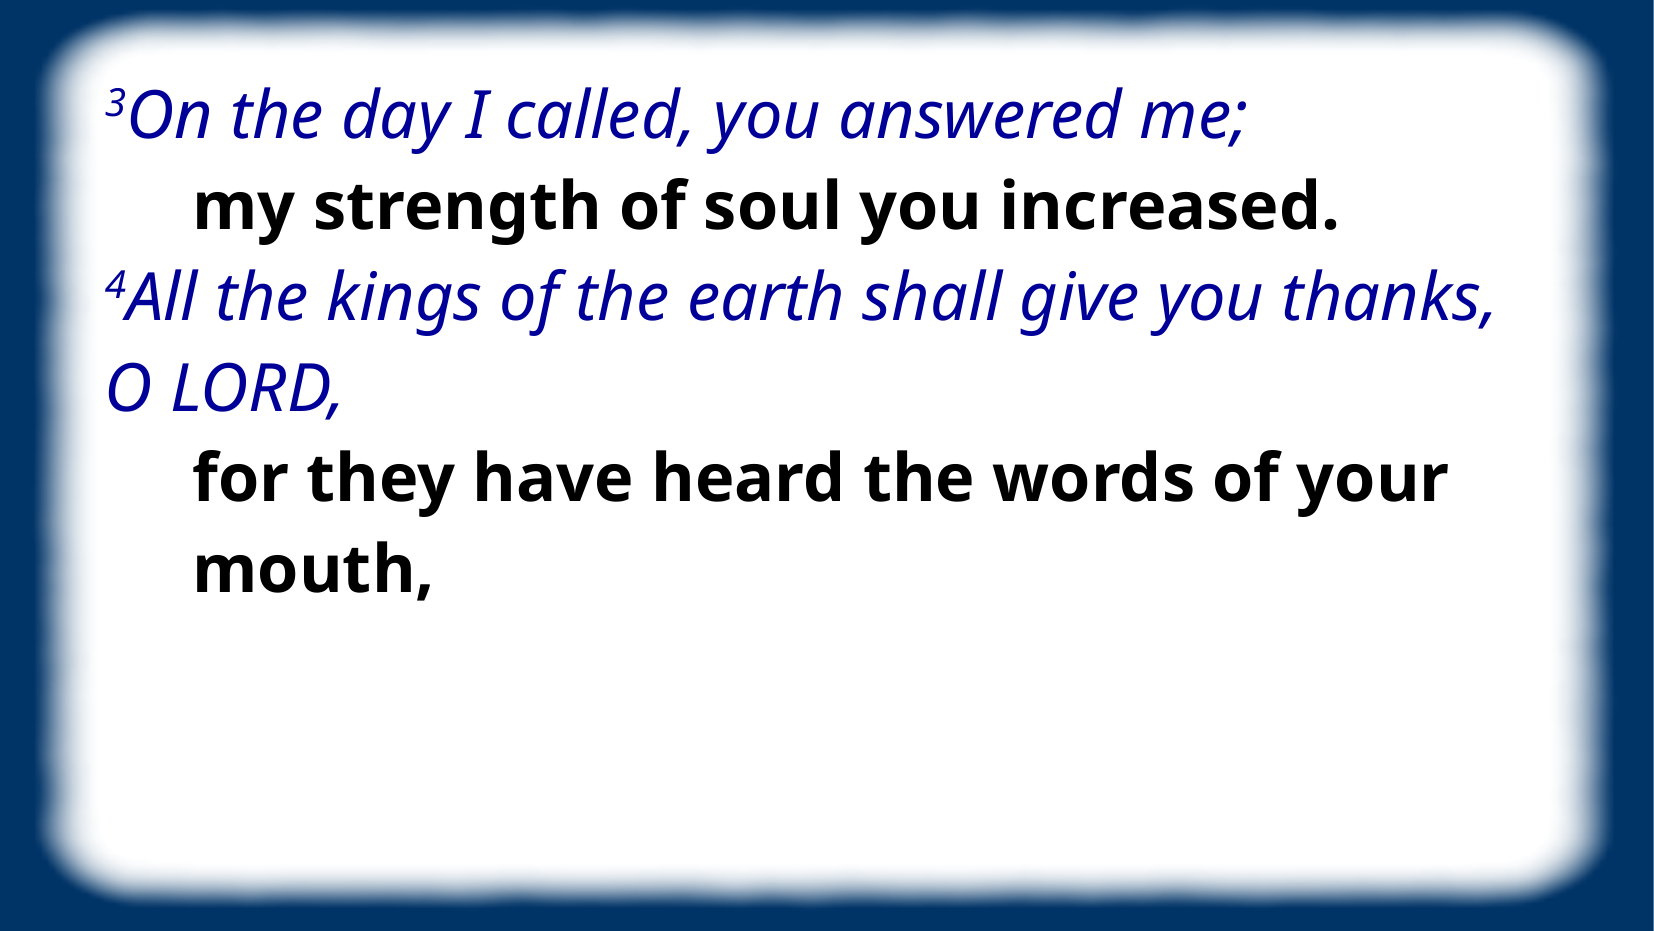

3On the day I called, you answered me;
 my strength of soul you increased.
4All the kings of the earth shall give you thanks, O LORD,
 for they have heard the words of your
 mouth,